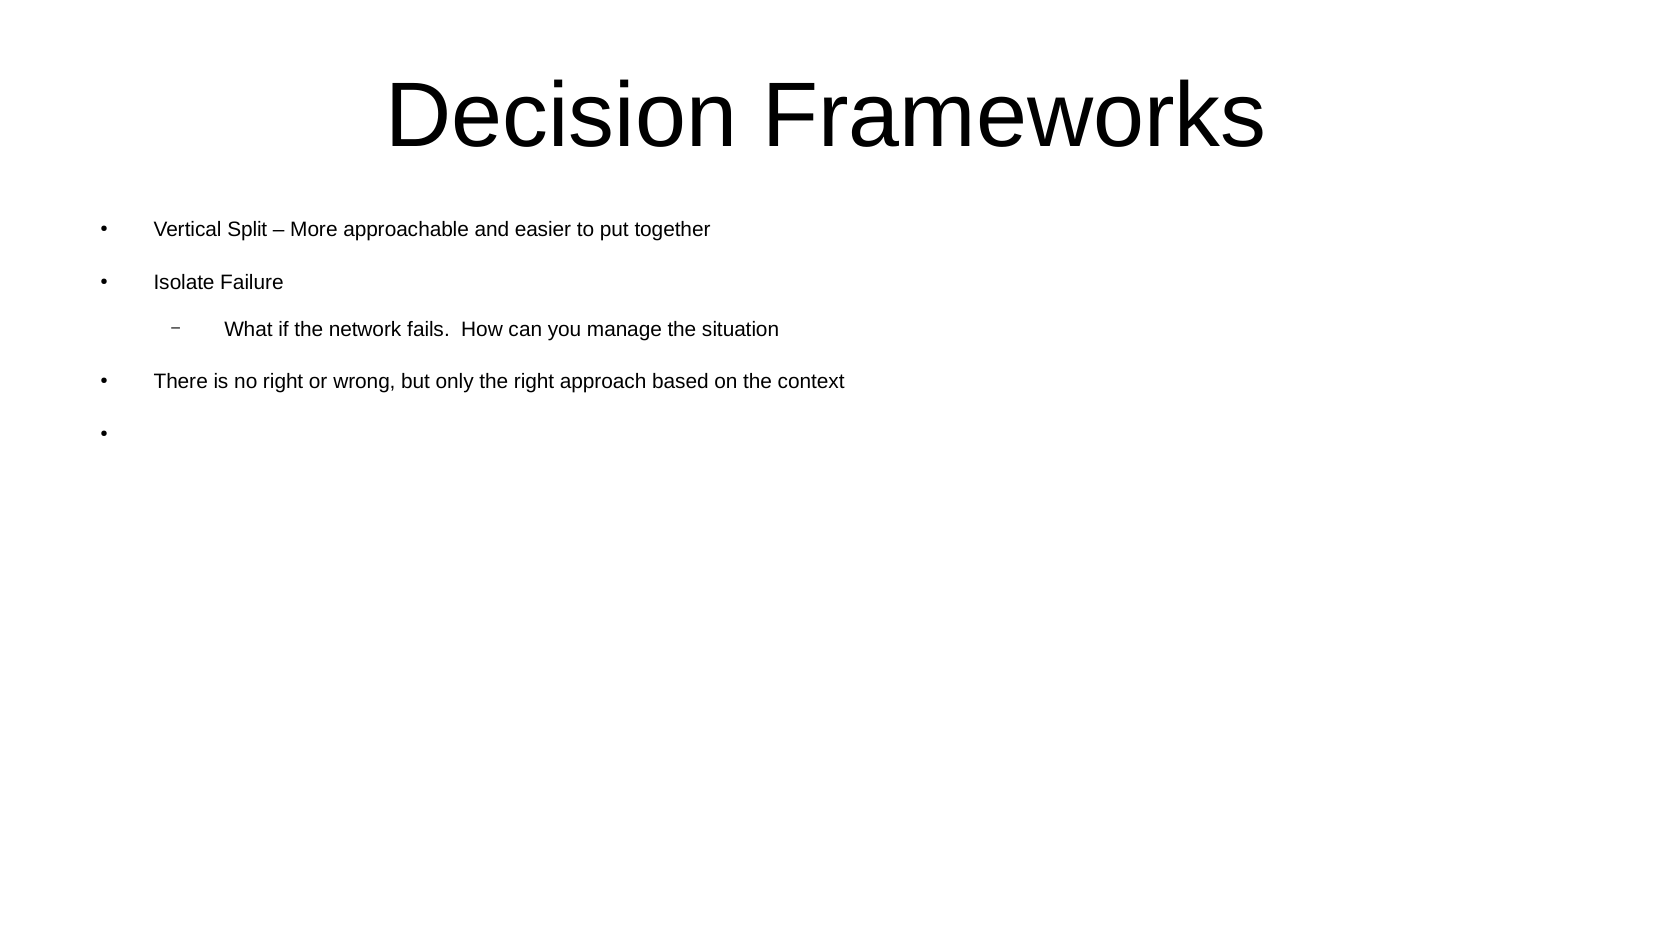

# Decision Frameworks
Vertical Split – More approachable and easier to put together
Isolate Failure
What if the network fails. How can you manage the situation
There is no right or wrong, but only the right approach based on the context